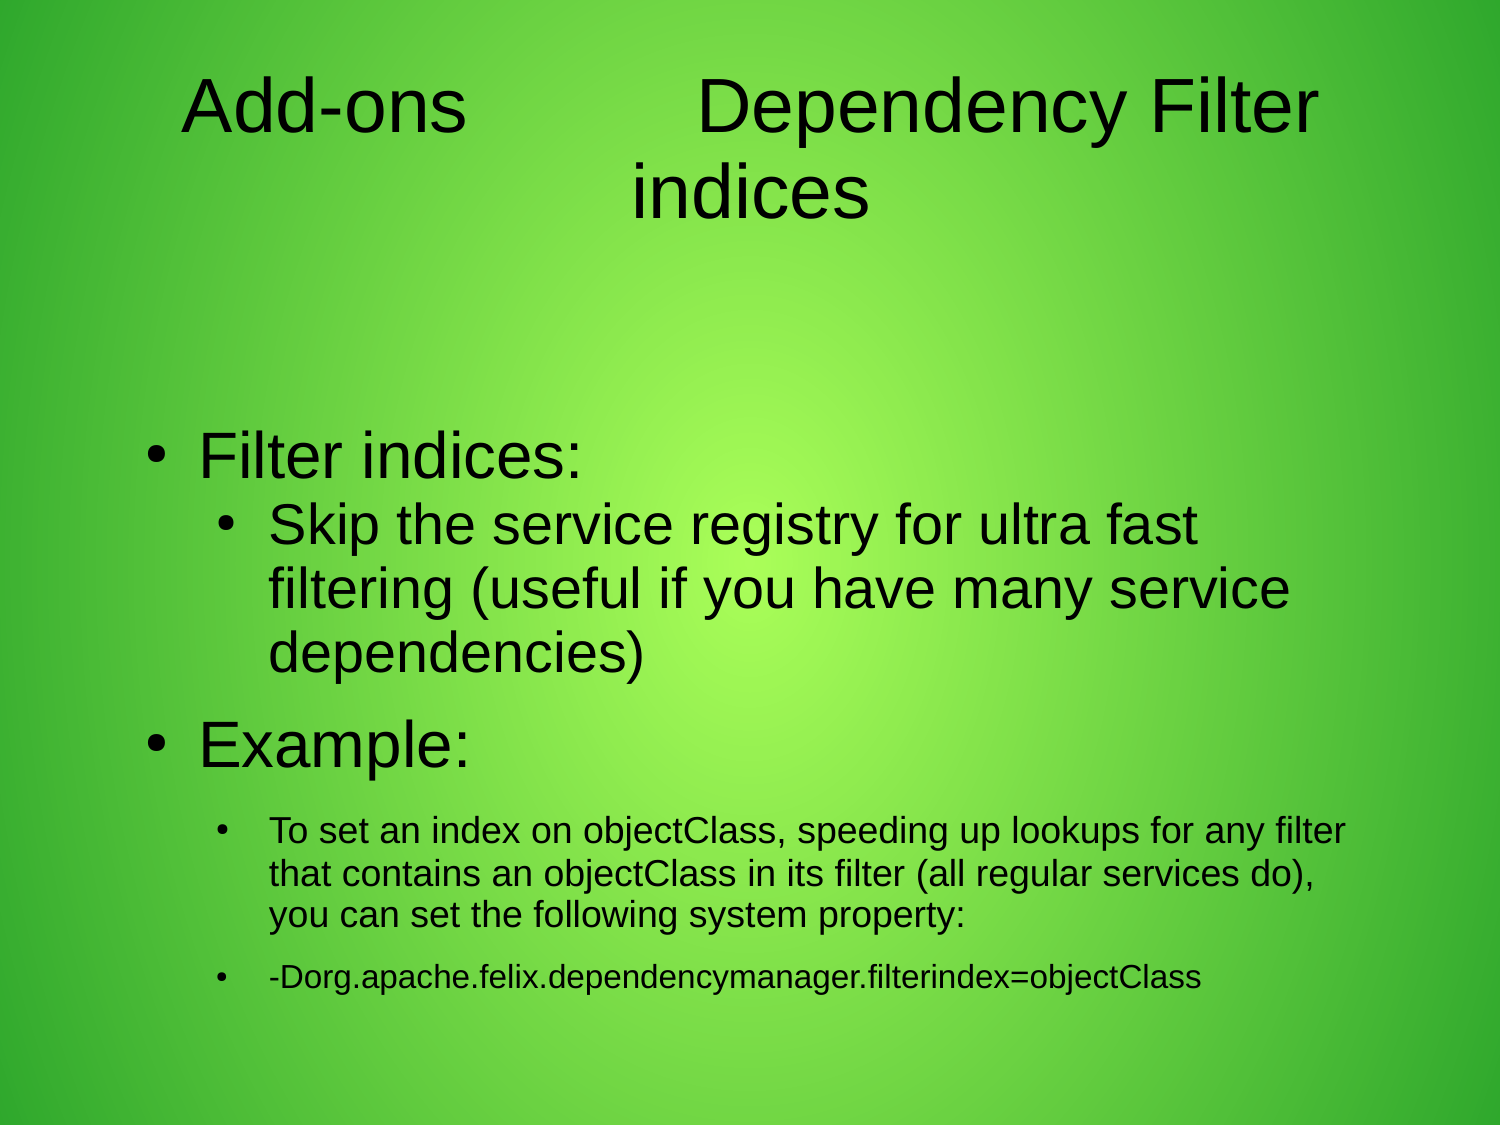

# Add-ons	 Dependency Filter indices
Filter indices:
Skip the service registry for ultra fast filtering (useful if you have many service dependencies)
Example:
To set an index on objectClass, speeding up lookups for any filter that contains an objectClass in its filter (all regular services do), you can set the following system property:
-Dorg.apache.felix.dependencymanager.filterindex=objectClass